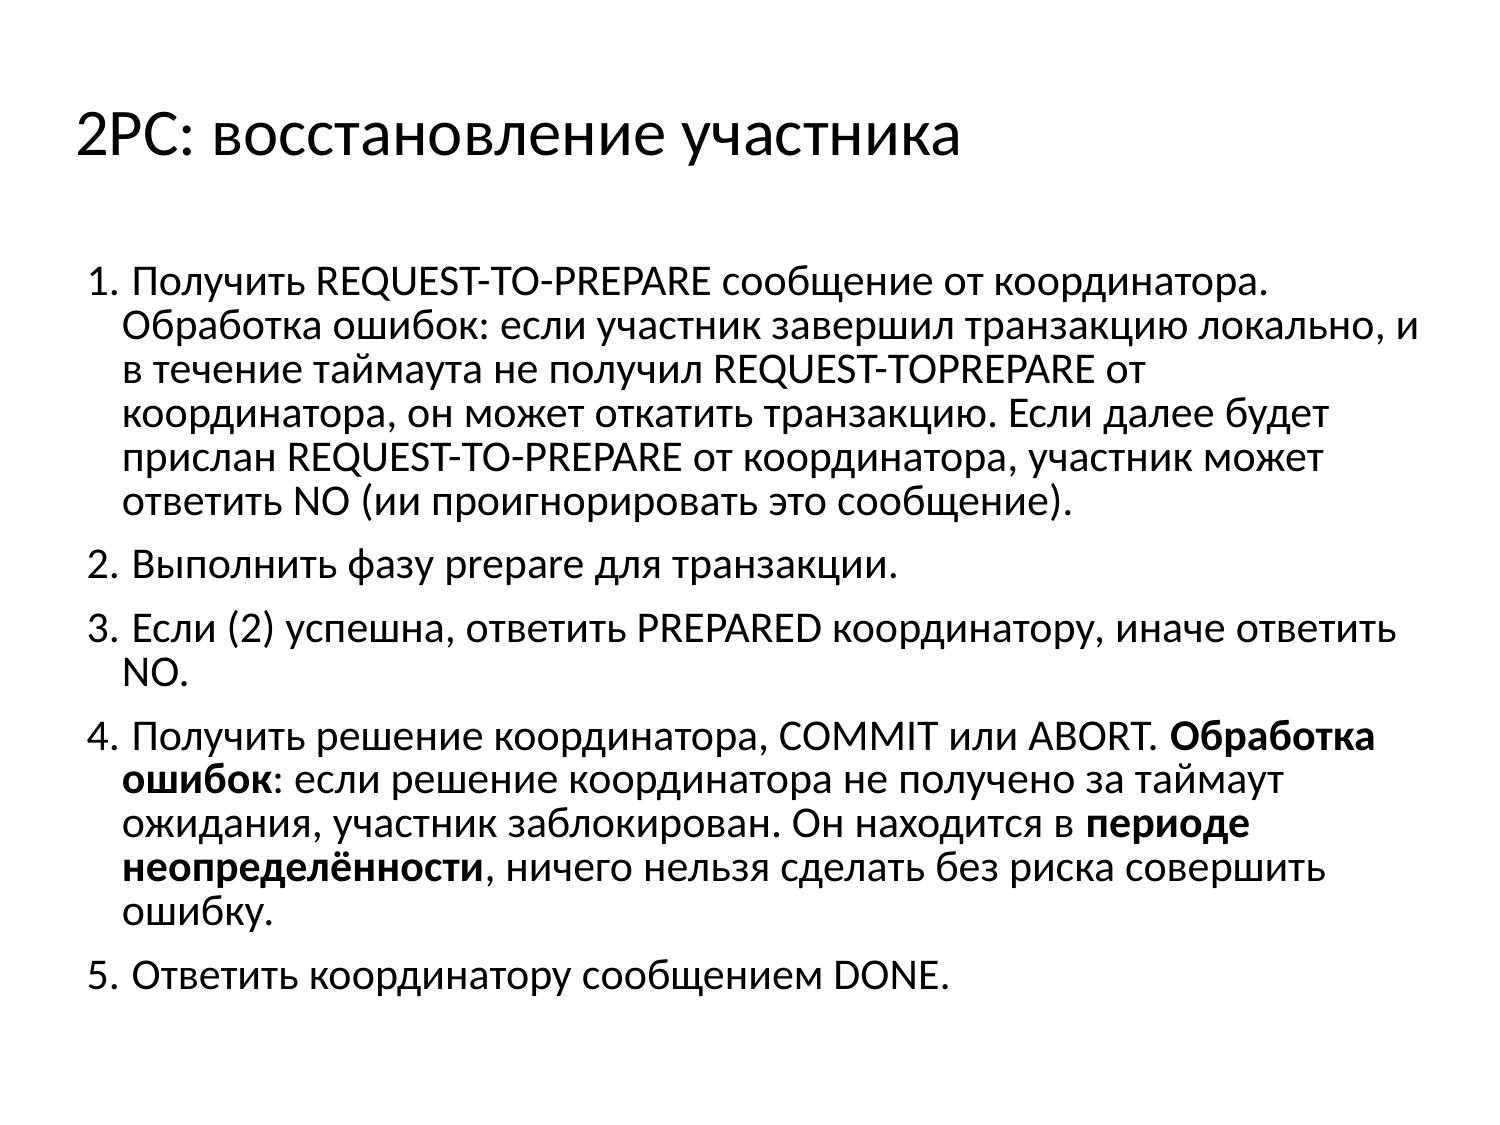

# 2PC: восстановление участника
 Получить REQUEST-TO-PREPARE сообщение от координатора. Обработка ошибок: если участник завершил транзакцию локально, и в течение таймаута не получил REQUEST-TOPREPARE от координатора, он может откатить транзакцию. Если далее будет прислан REQUEST-TO-PREPARE от координатора, участник может ответить NO (ии проигнорировать это сообщение).
 Выполнить фазу prepare для транзакции.
 Если (2) успешна, ответить PREPARED координатору, иначе ответить NO.
 Получить решение координатора, COMMIT или ABORT. Обработка ошибок: если решение координатора не получено за таймаут ожидания, участник заблокирован. Он находится в периоде неопределённости, ничего нельзя сделать без риска совершить ошибку.
 Ответить координатору сообщением DONE.